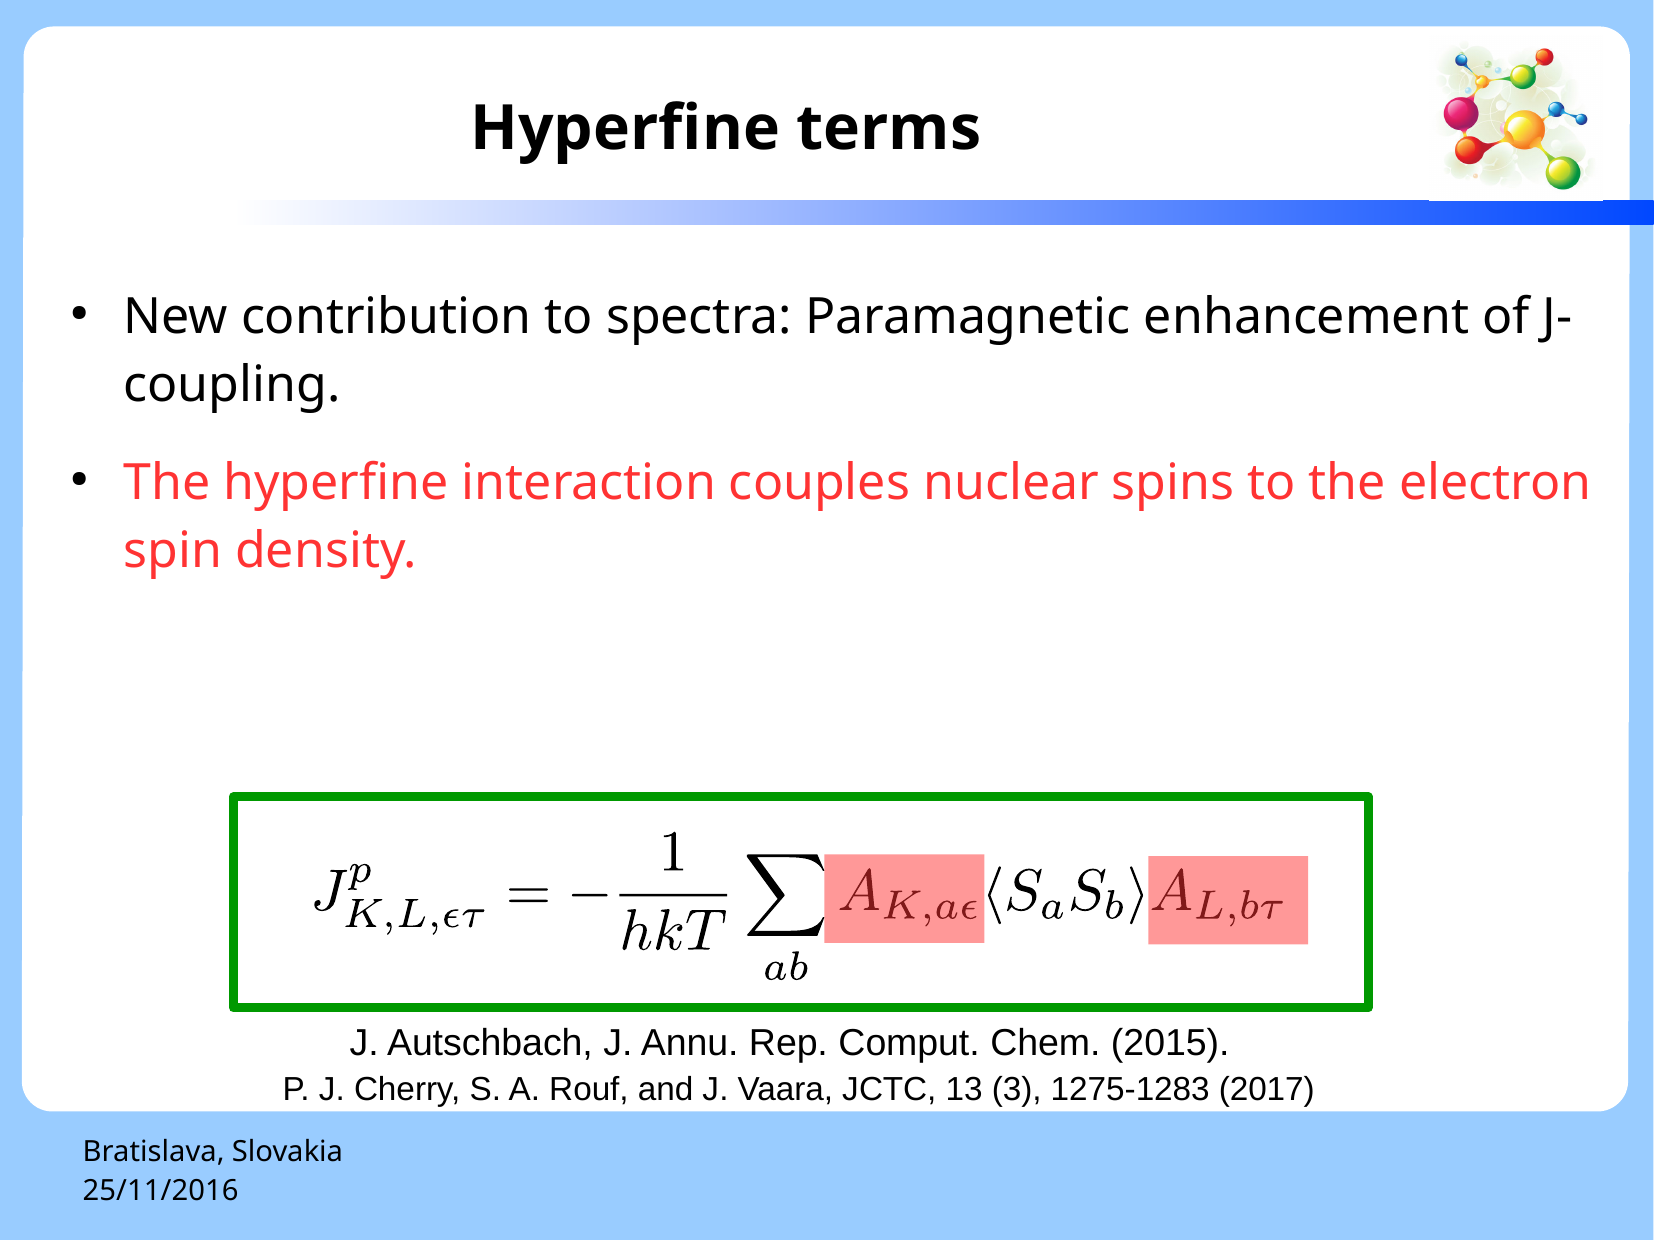

# Hyperfine terms
New contribution to spectra: Paramagnetic enhancement of J-coupling.
The hyperfine interaction couples nuclear spins to the electron spin density.
J. Autschbach, J. Annu. Rep. Comput. Chem. (2015).
P. J. Cherry, S. A. Rouf, and J. Vaara, JCTC, 13 (3), 1275-1283 (2017)